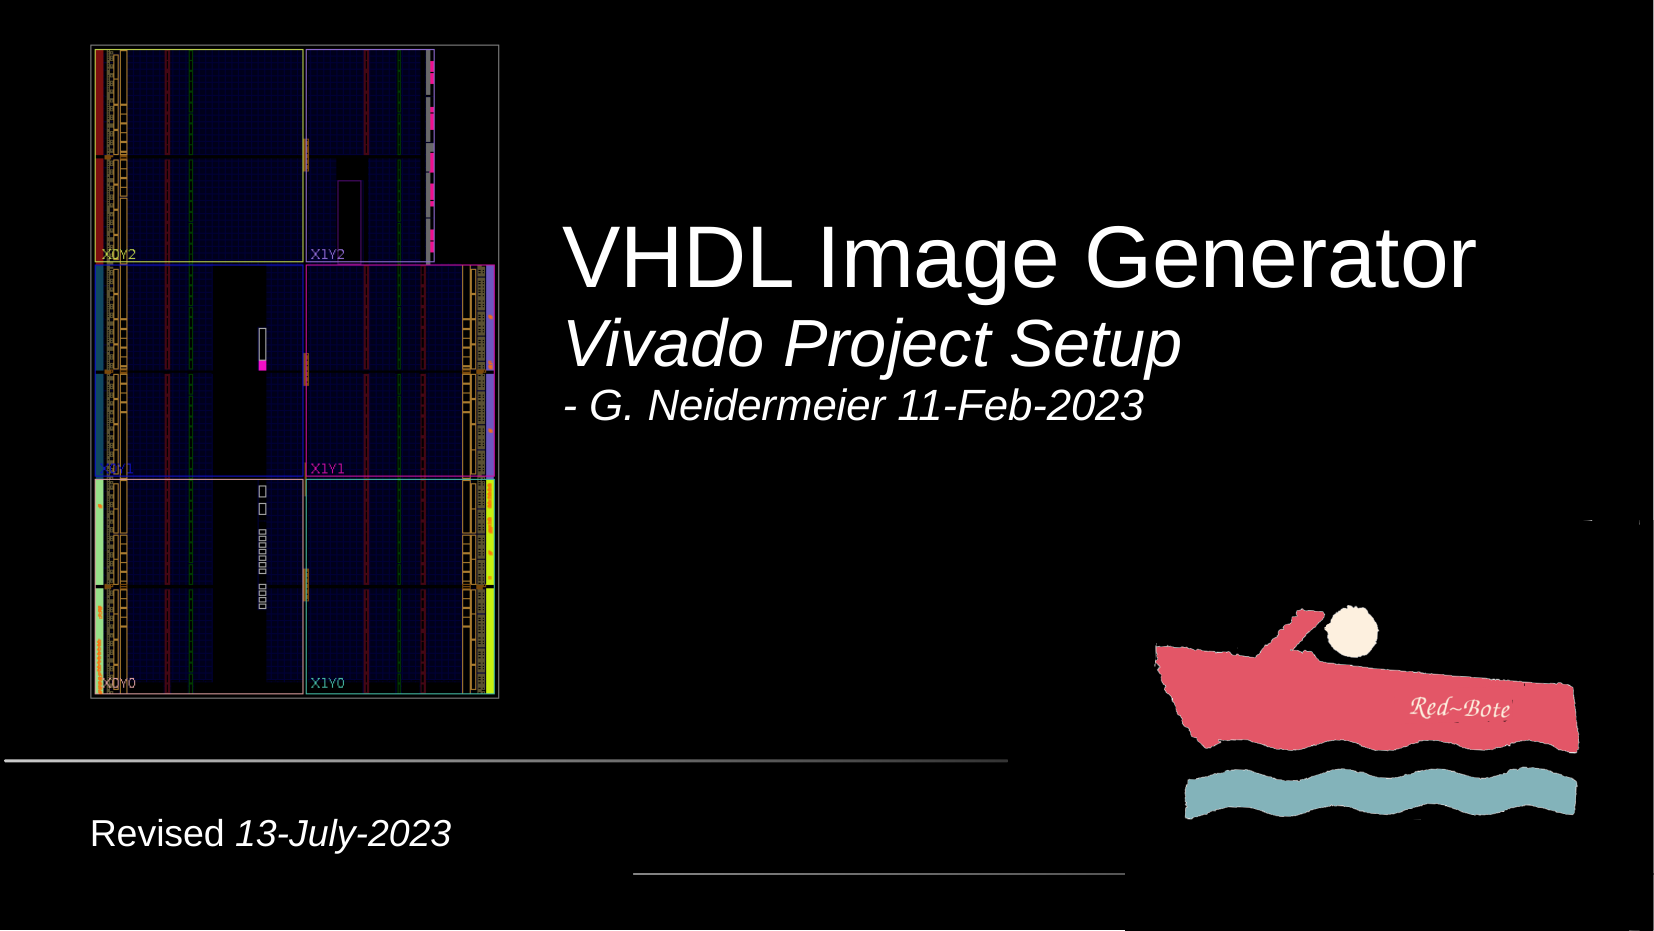

# VHDL Image Generator Vivado Project Setup - G. Neidermeier 11-Feb-2023
Revised 13-July-2023